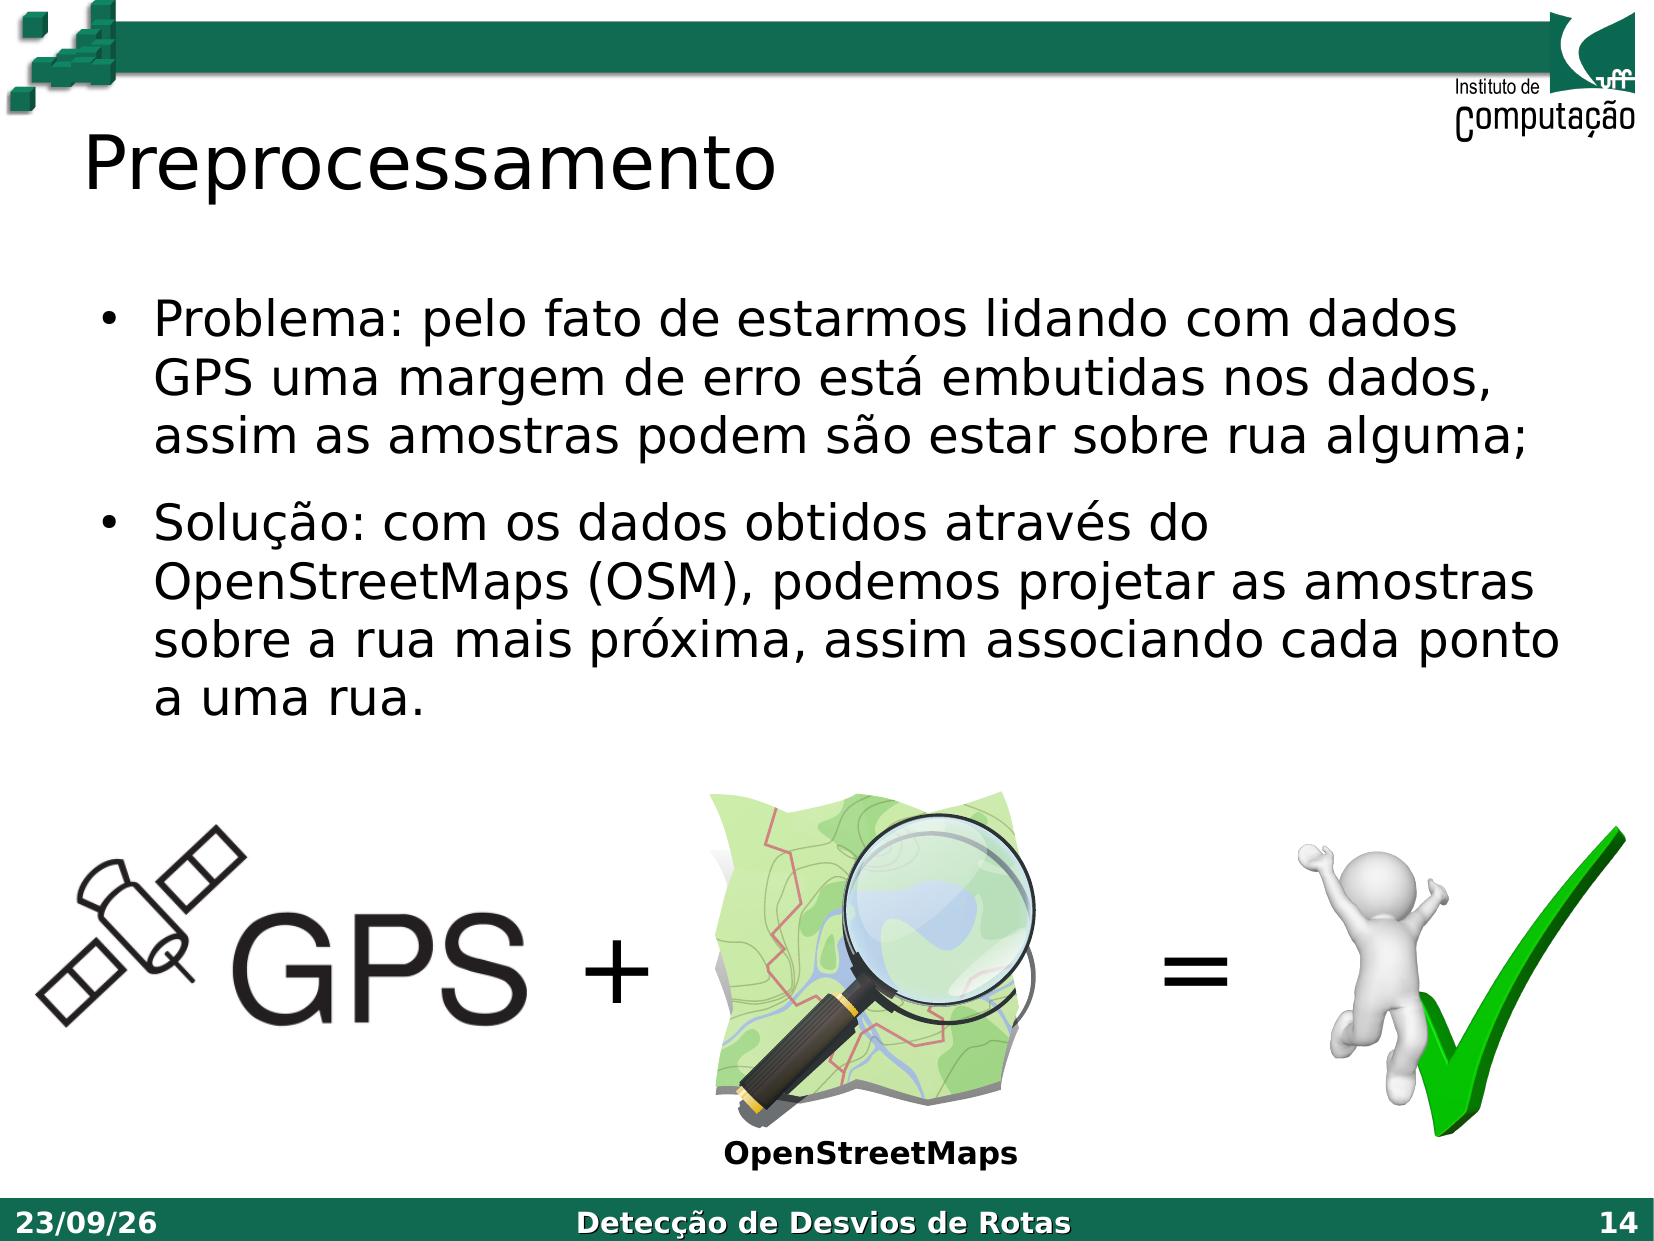

# Preprocessamento
Problema: pelo fato de estarmos lidando com dados GPS uma margem de erro está embutidas nos dados, assim as amostras podem são estar sobre rua alguma;
Solução: com os dados obtidos através do OpenStreetMaps (OSM), podemos projetar as amostras sobre a rua mais próxima, assim associando cada ponto a uma rua.
+
=
OpenStreetMaps